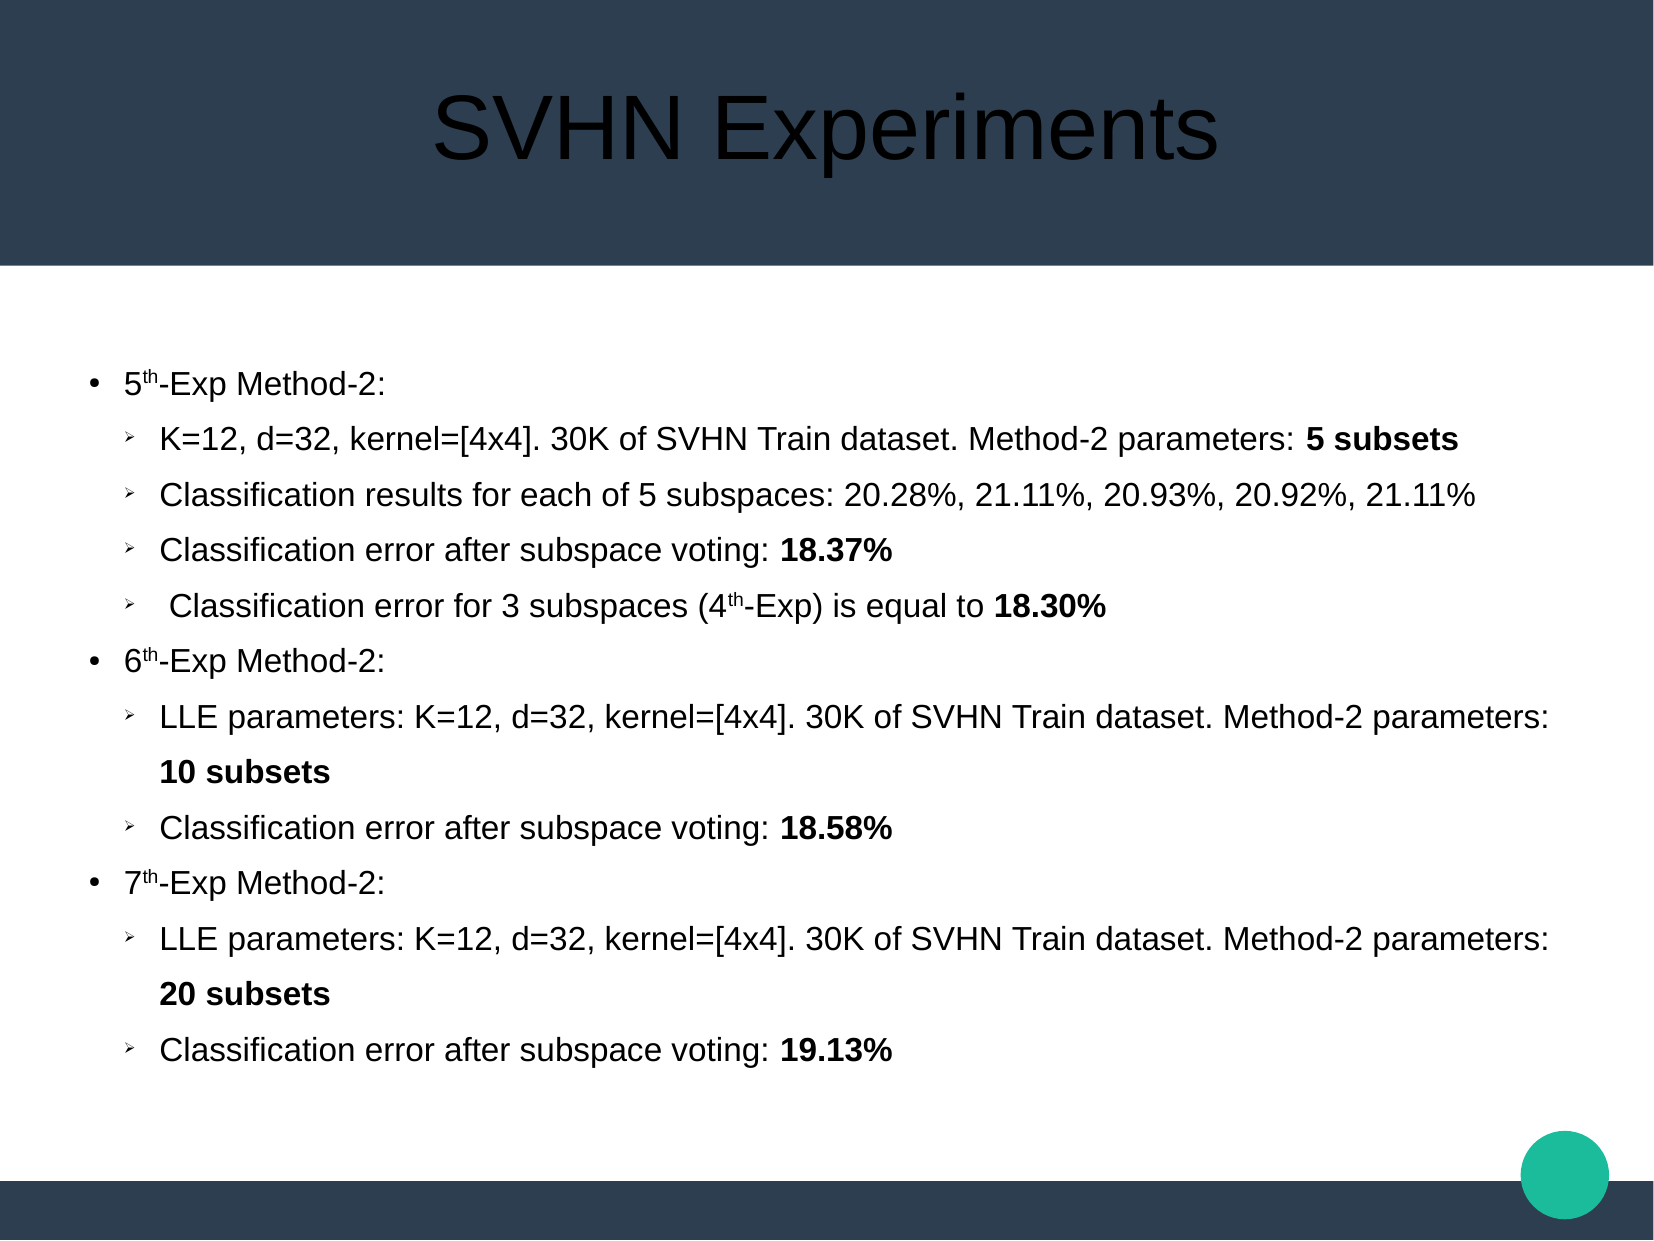

# SVHN Experiments
5th-Exp Method-2:
K=12, d=32, kernel=[4x4]. 30K of SVHN Train dataset. Method-2 parameters: 5 subsets
Classification results for each of 5 subspaces: 20.28%, 21.11%, 20.93%, 20.92%, 21.11%
Classification error after subspace voting: 18.37%
 Classification error for 3 subspaces (4th-Exp) is equal to 18.30%
6th-Exp Method-2:
LLE parameters: K=12, d=32, kernel=[4x4]. 30K of SVHN Train dataset. Method-2 parameters: 10 subsets
Classification error after subspace voting: 18.58%
7th-Exp Method-2:
LLE parameters: K=12, d=32, kernel=[4x4]. 30K of SVHN Train dataset. Method-2 parameters: 20 subsets
Classification error after subspace voting: 19.13%